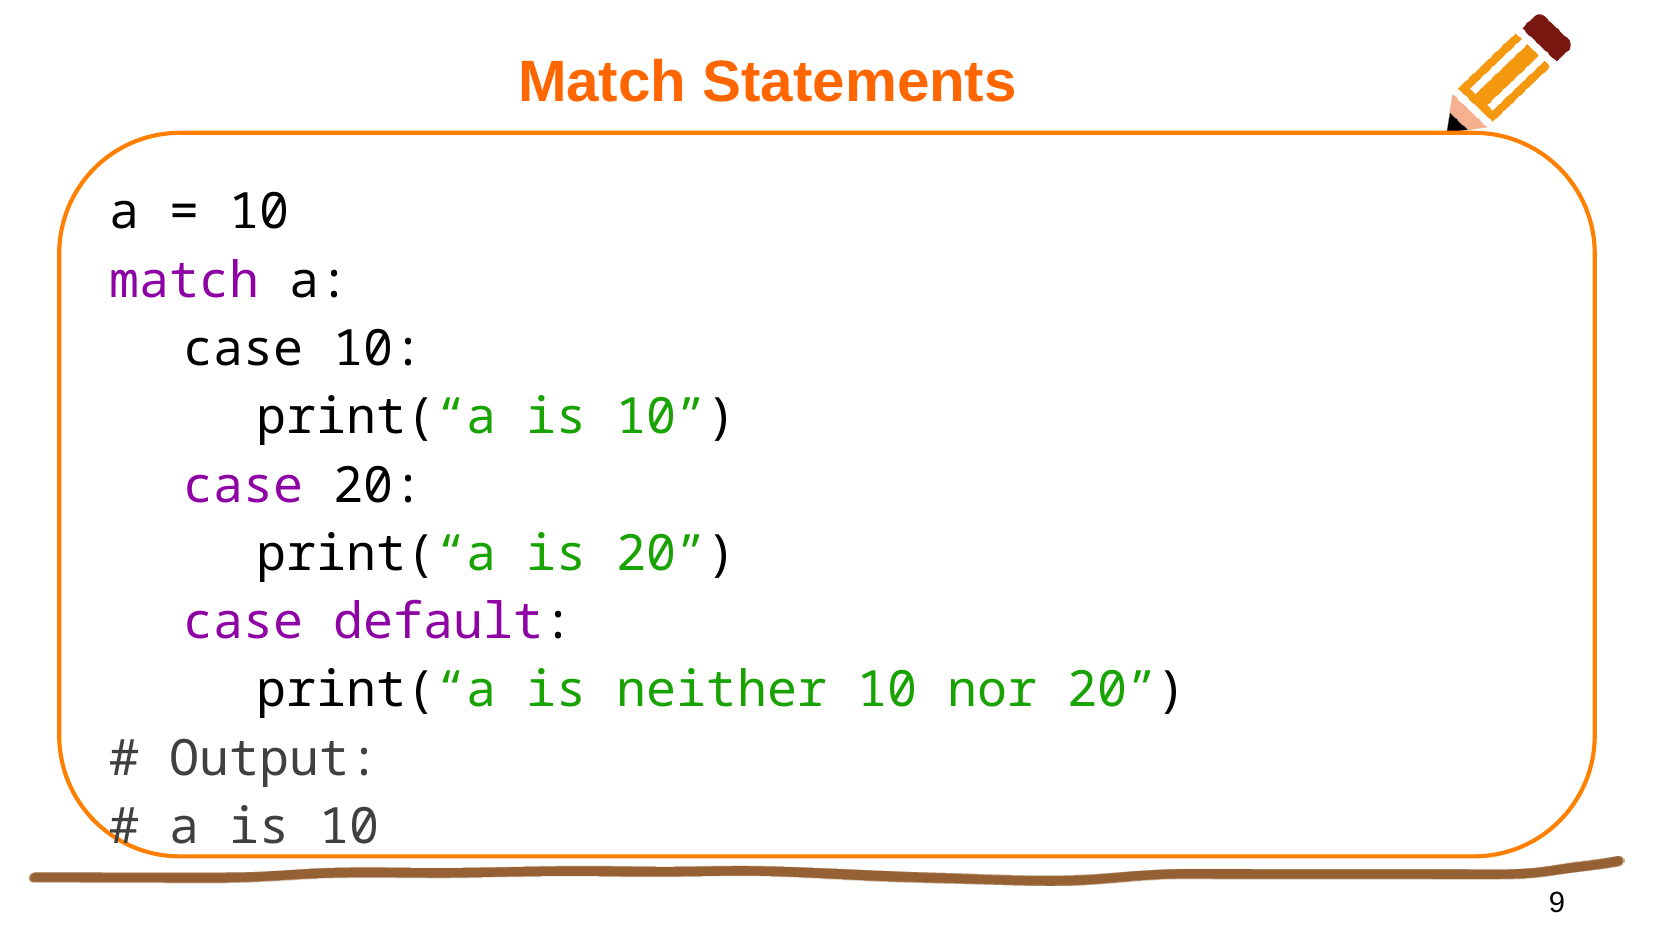

# Match Statements
a = 10
match a:
	case 10:
		print(“a is 10”)
	case 20:
		print(“a is 20”)
	case default:
		print(“a is neither 10 nor 20”)
# Output:
# a is 10
9